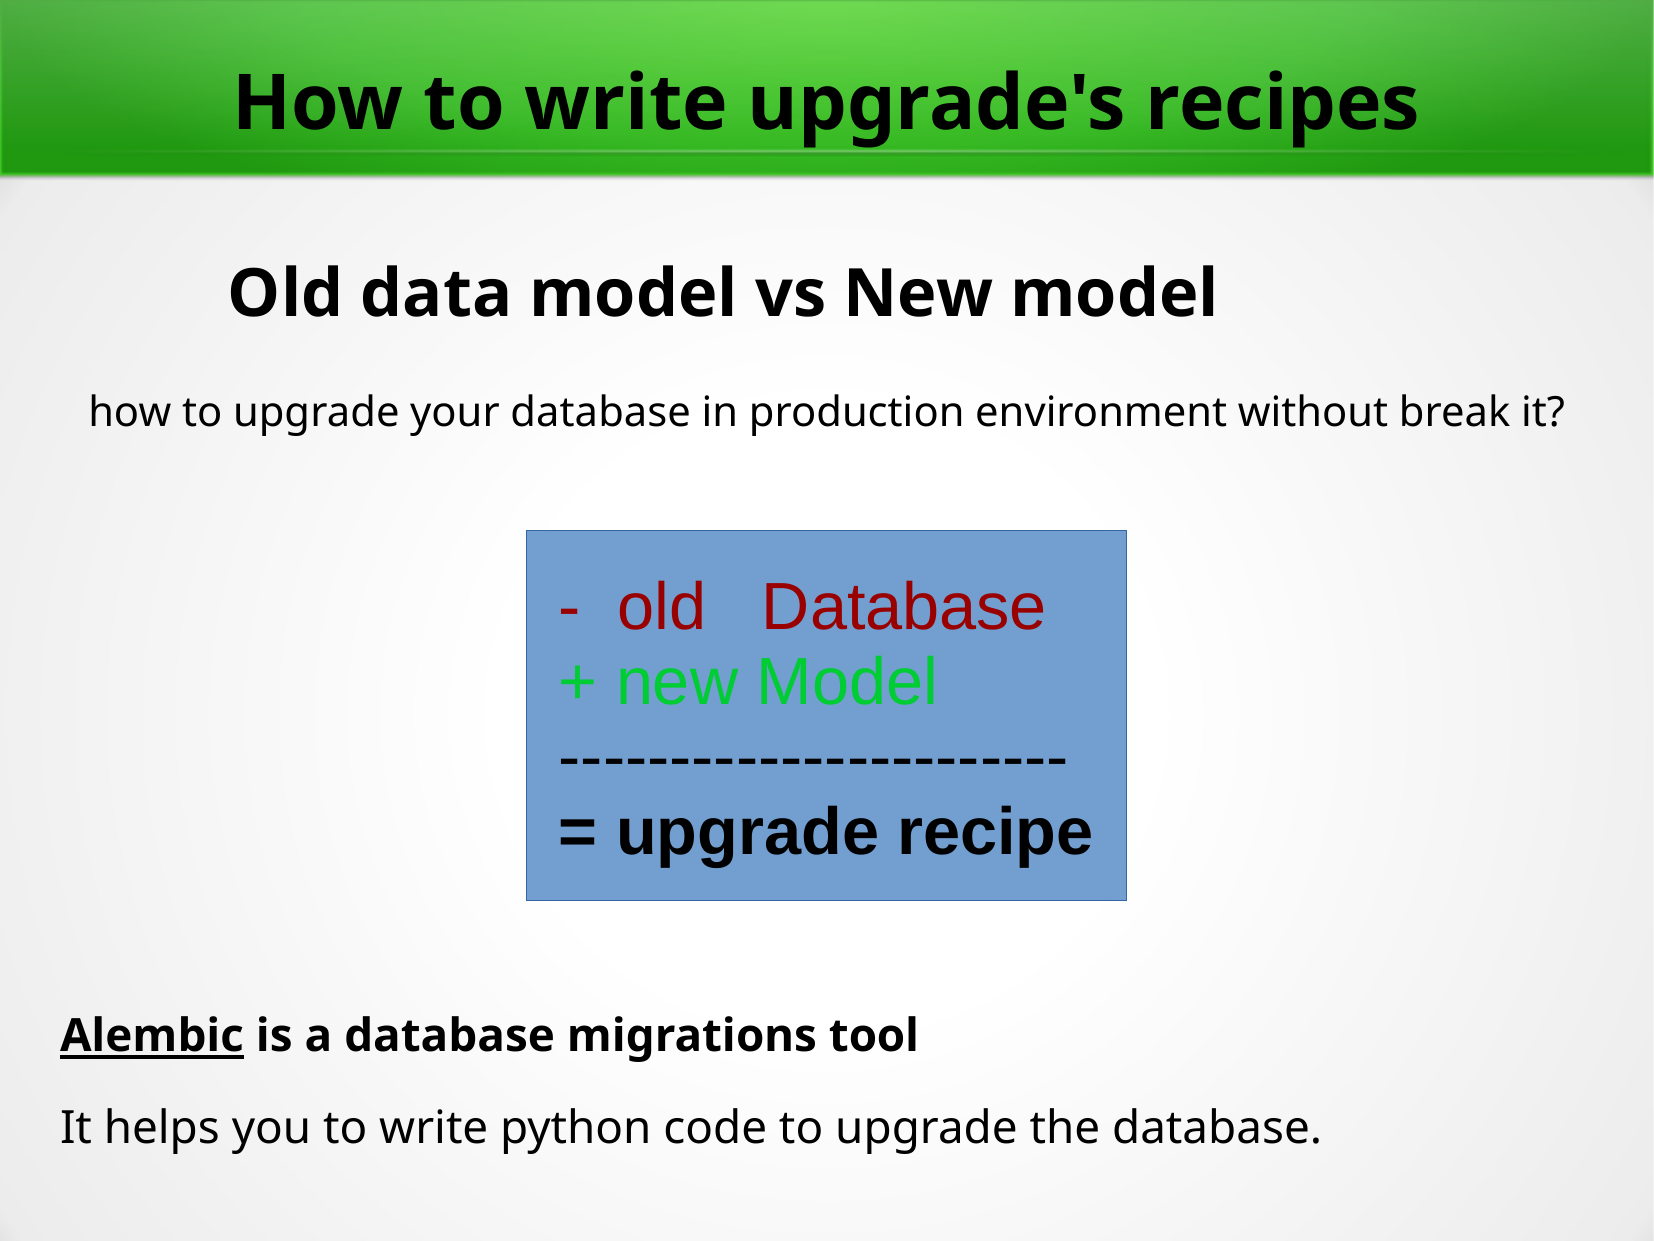

# How to write upgrade's recipes
Old data model vs New model
how to upgrade your database in production environment without break it?
- old Database
+ new Model
-----------------------
= upgrade recipe
Alembic is a database migrations tool
It helps you to write python code to upgrade the database.